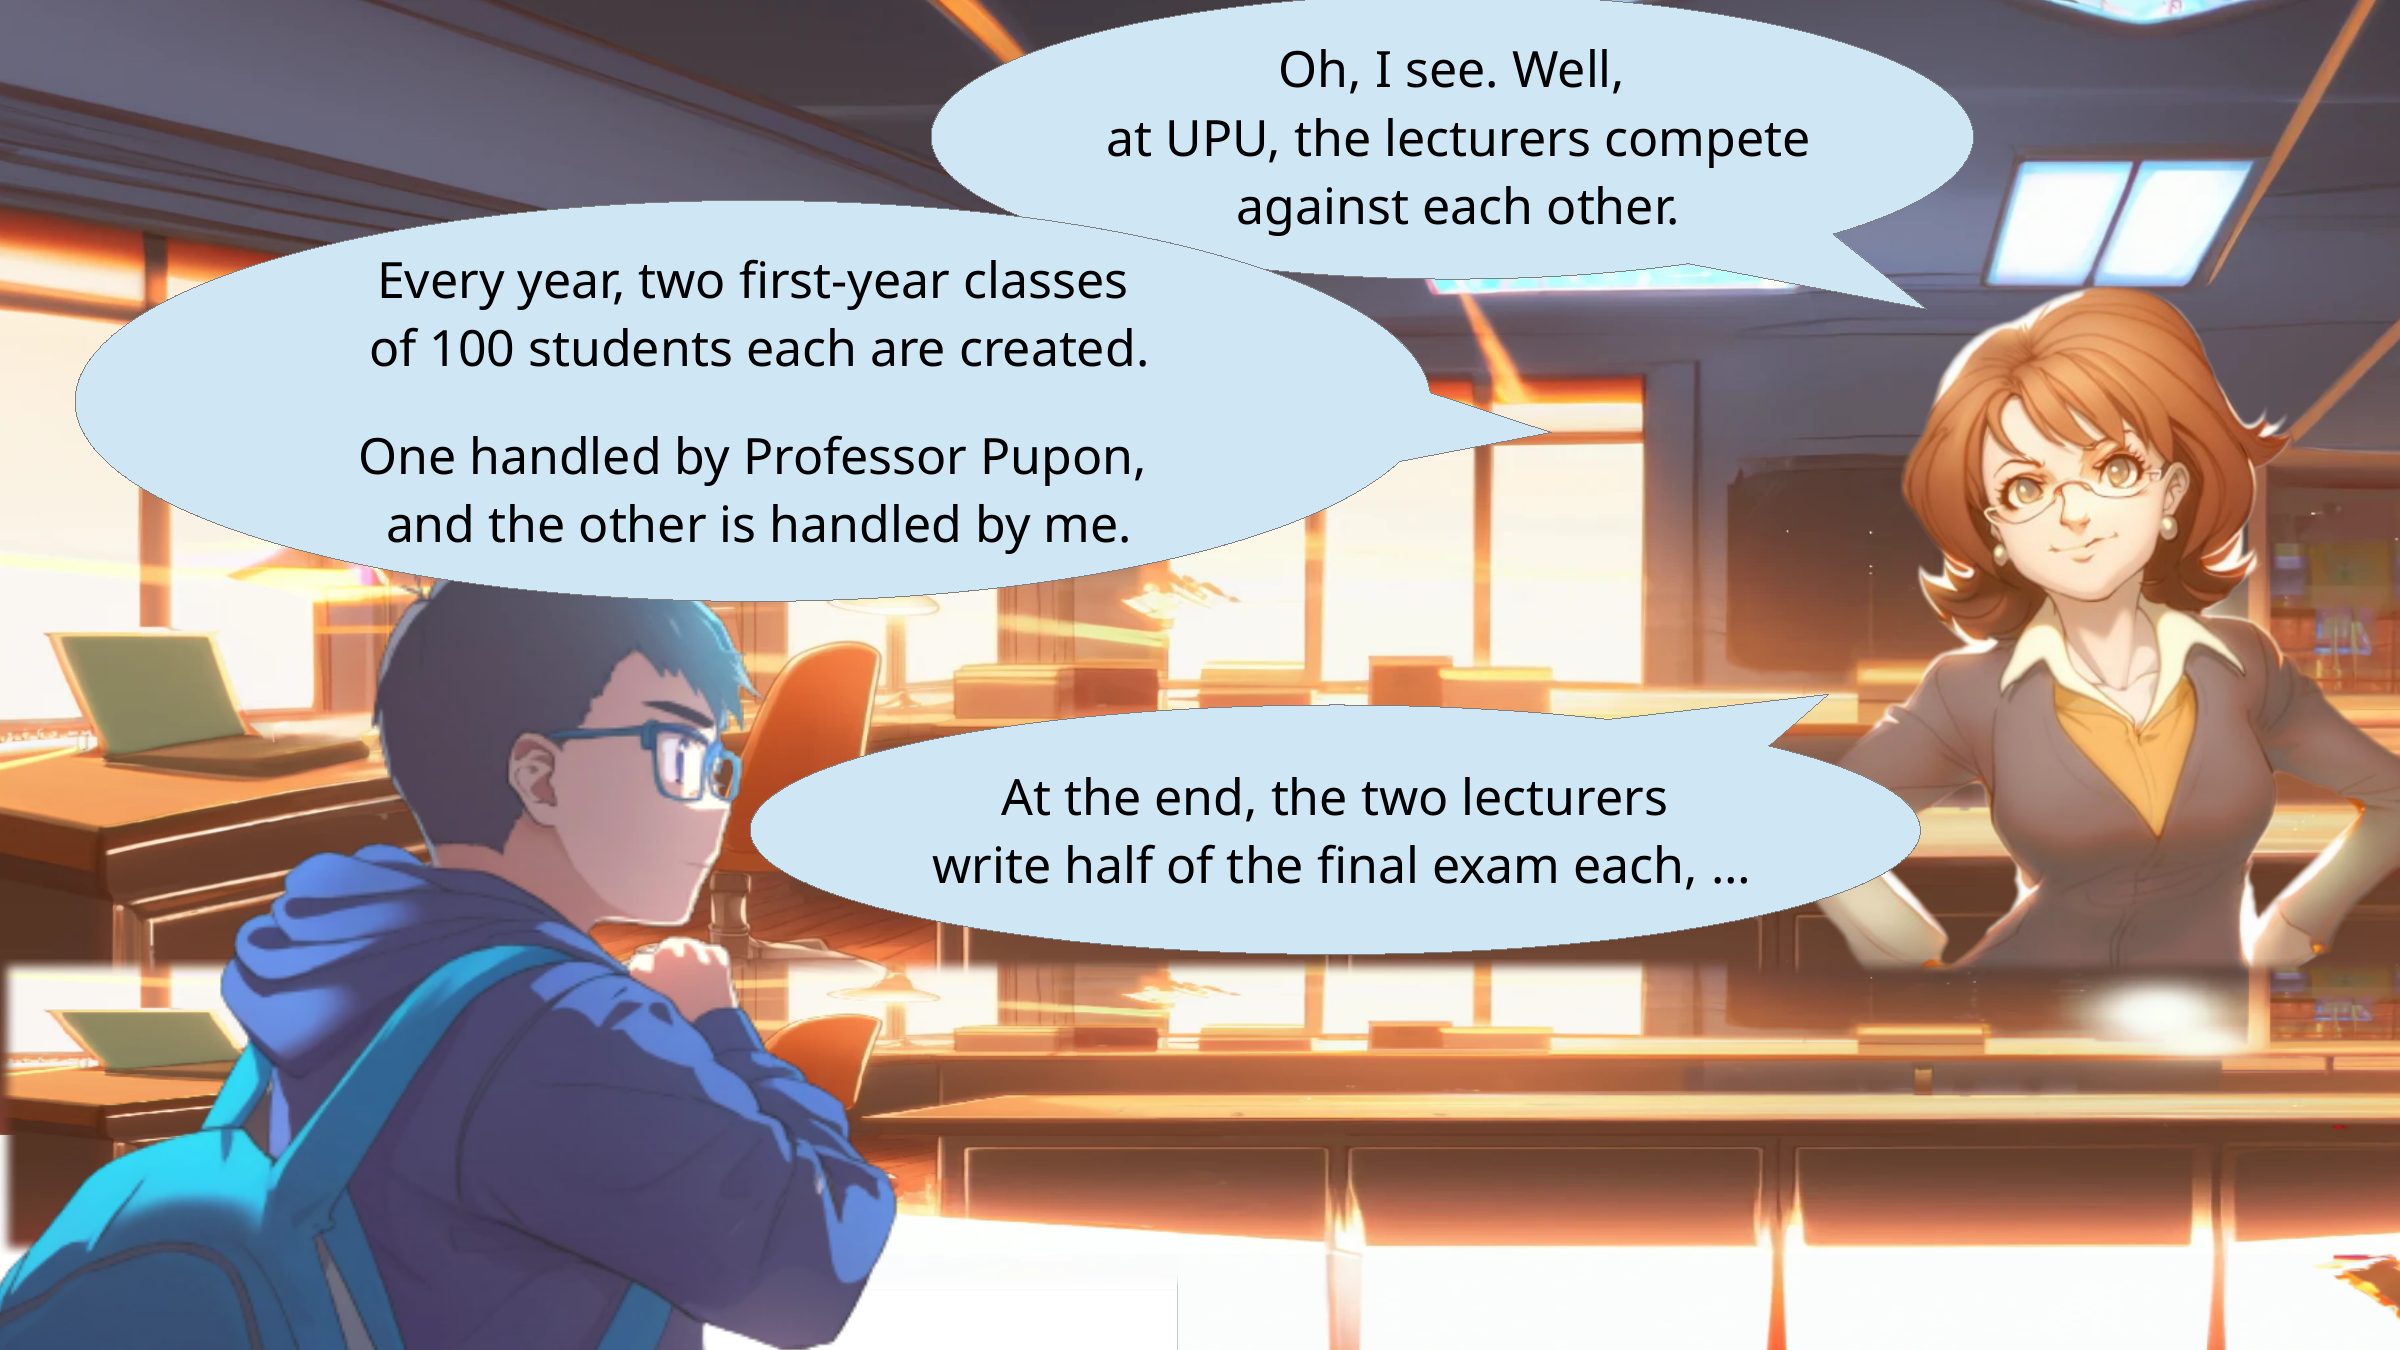

Oh, I see. Well,
 at UPU, the lecturers compete
 against each other.
Every year, two first-year classes
 of 100 students each are created.
One handled by Professor Pupon,
 and the other is handled by me.
At the end, the two lecturers
 write half of the final exam each, …